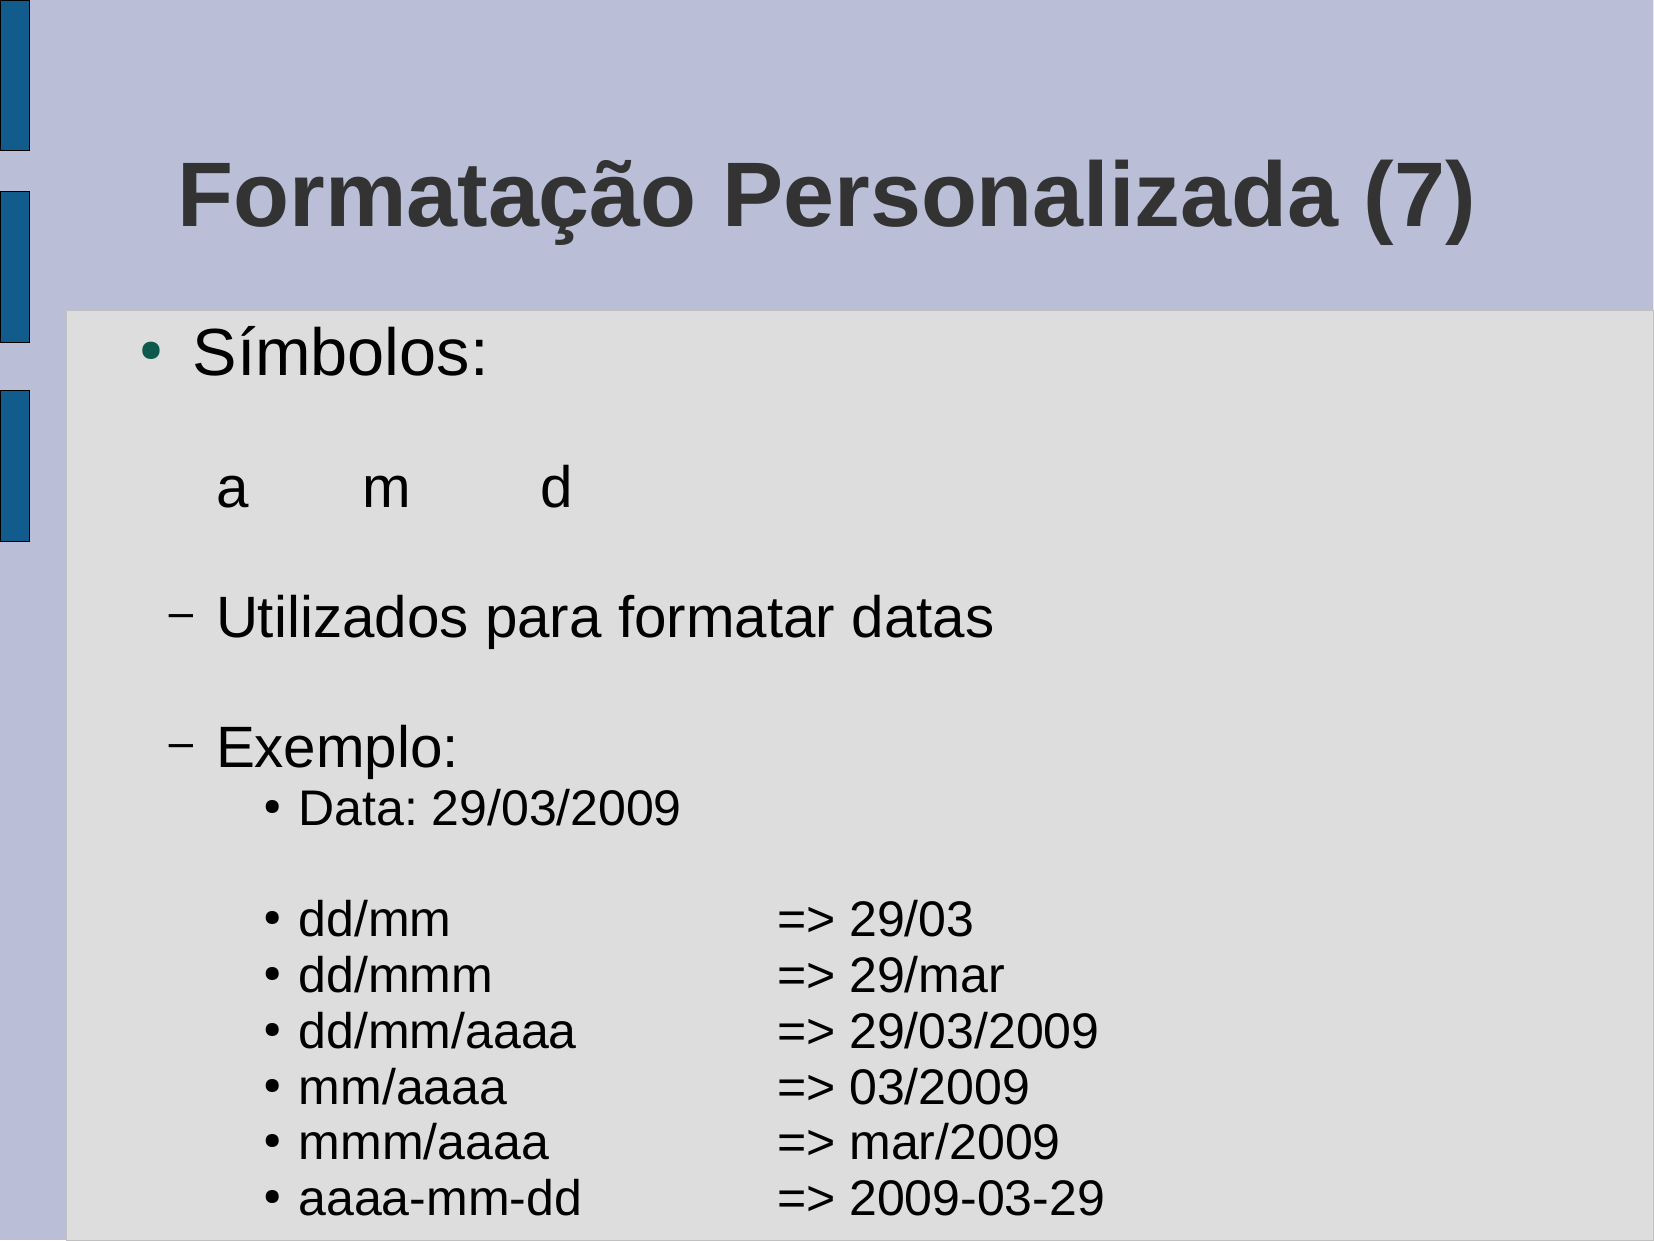

# Formatação Personalizada (7)
Símbolos:
a m d
Utilizados para formatar datas
Exemplo:
Data: 29/03/2009
dd/mm					=> 29/03
dd/mmm				=> 29/mar
dd/mm/aaaa			=> 29/03/2009
mm/aaaa				=> 03/2009
mmm/aaaa				=> mar/2009
aaaa-mm-dd			=> 2009-03-29